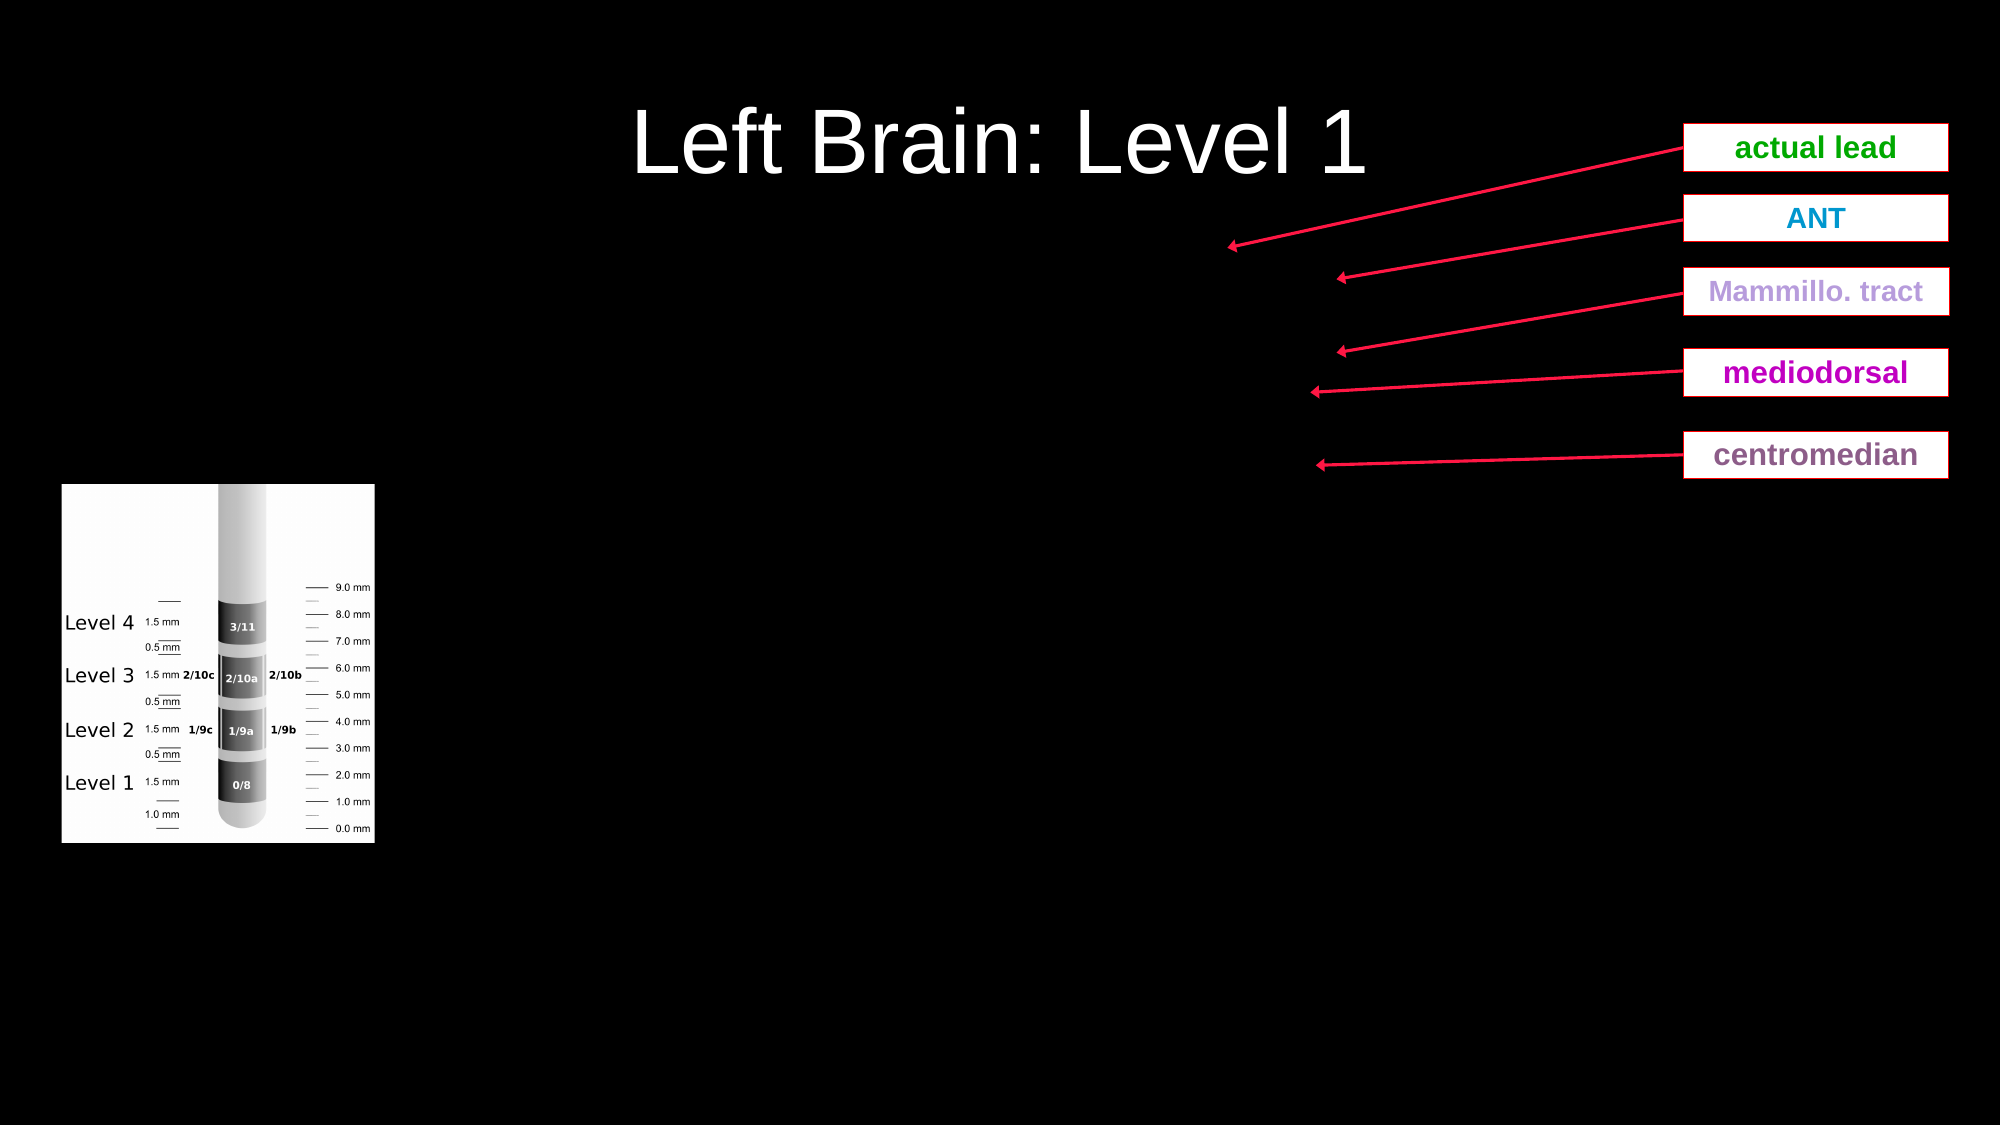

# Left Brain: Level 1
actual lead
ANT
Mammillo. tract
mediodorsal
centromedian